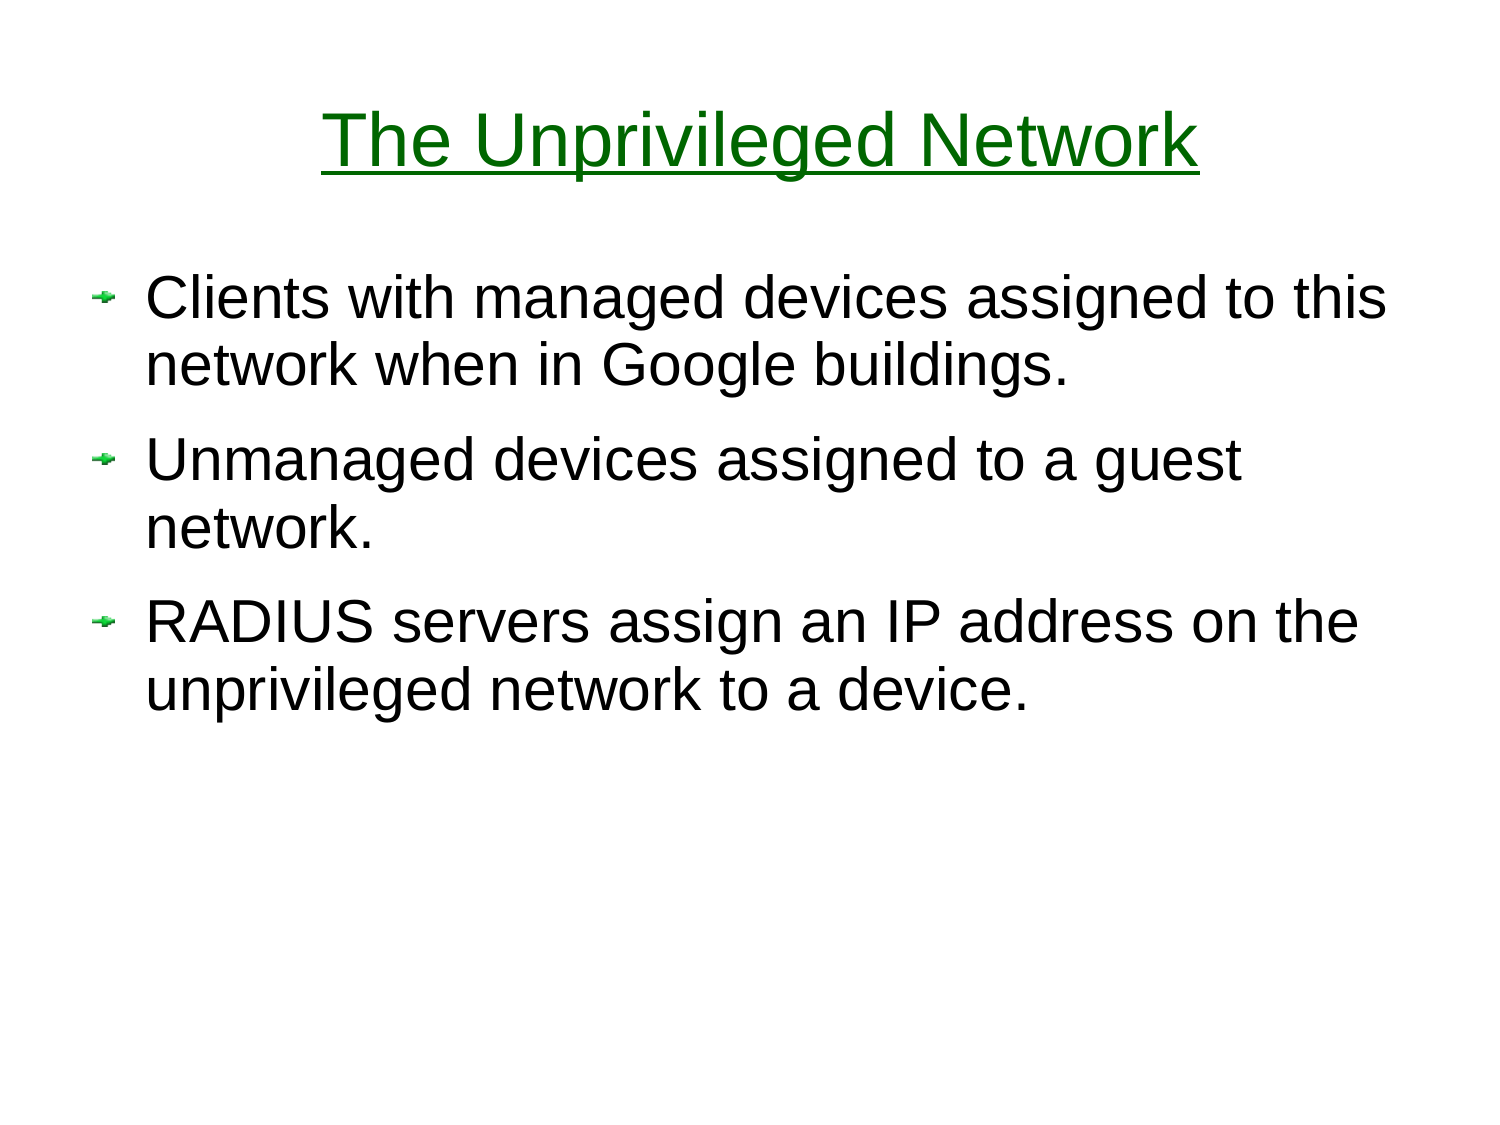

# The Unprivileged Network
Clients with managed devices assigned to this network when in Google buildings.
Unmanaged devices assigned to a guest network.
RADIUS servers assign an IP address on the unprivileged network to a device.